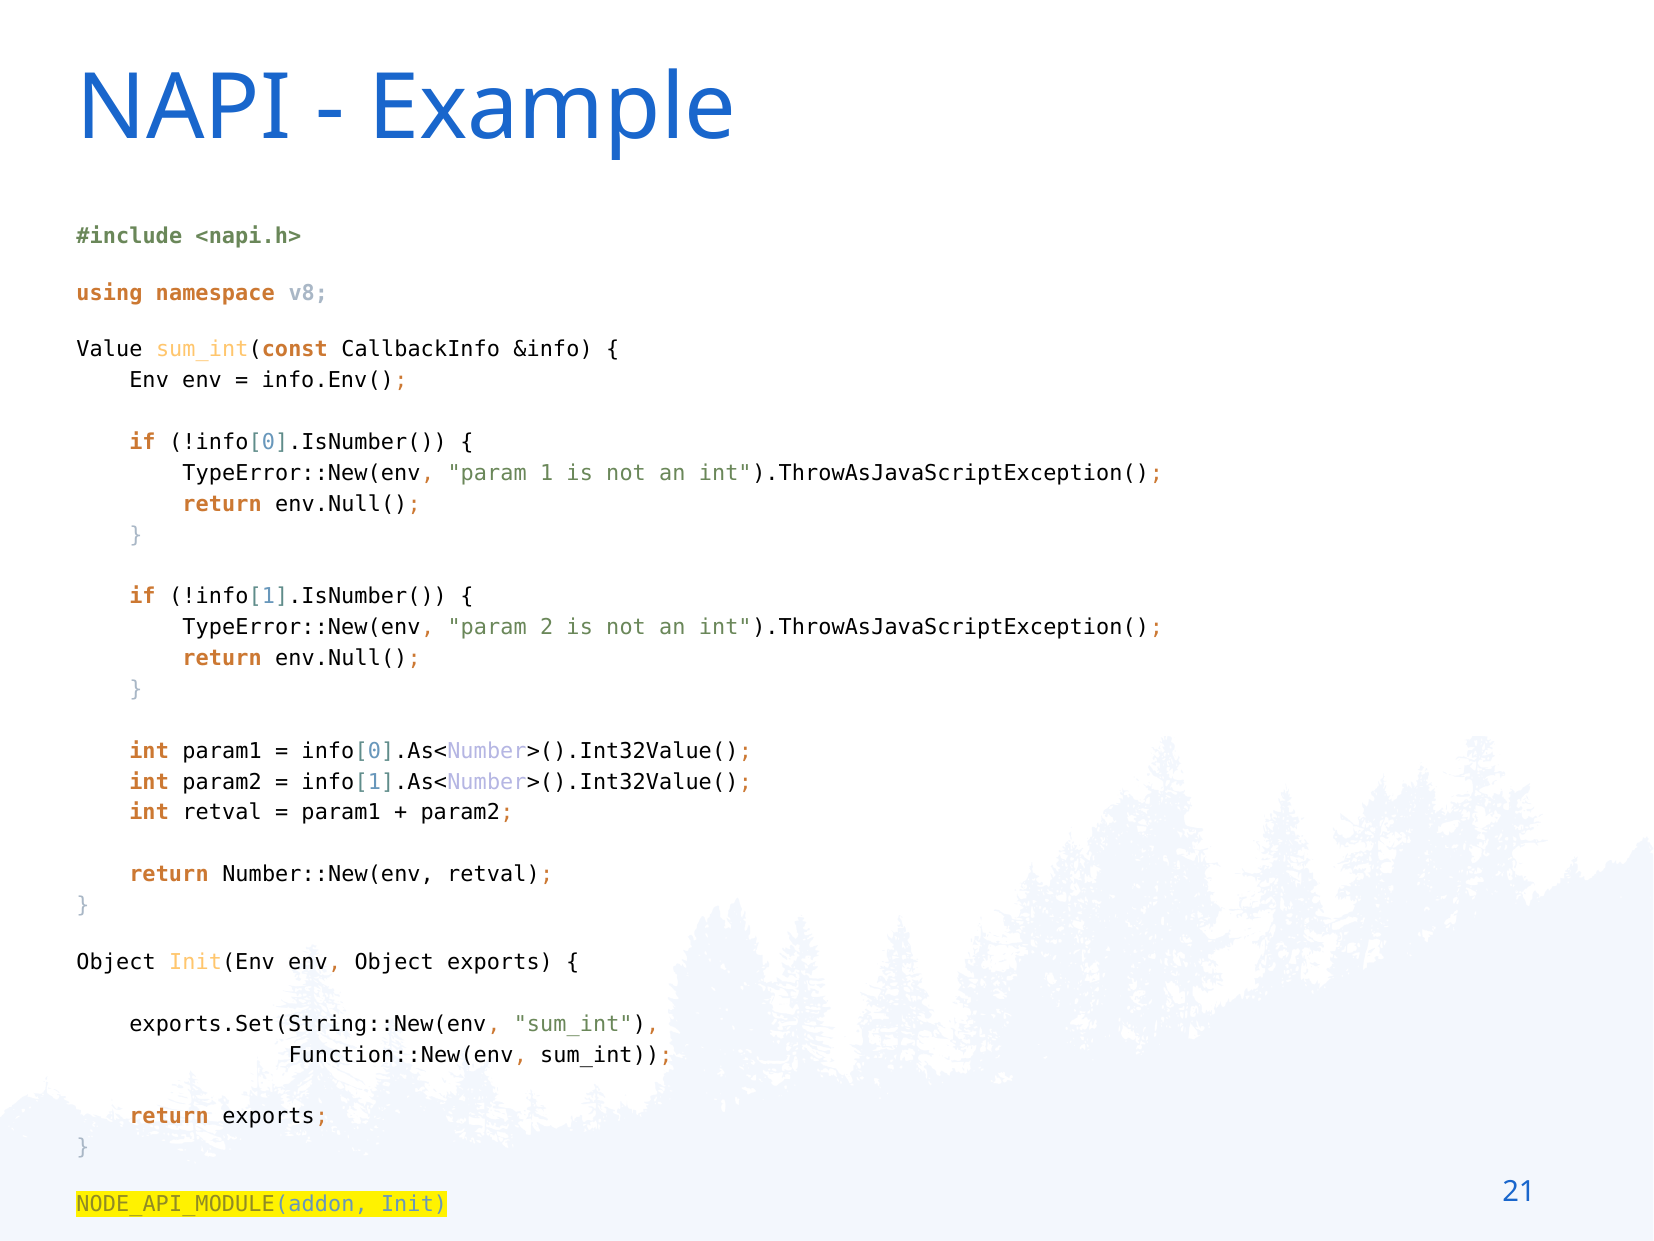

# NAPI - Example
#include <napi.h>
using namespace v8;
Value sum_int(const CallbackInfo &info) {
 Env env = info.Env();
 if (!info[0].IsNumber()) {
 TypeError::New(env, "param 1 is not an int").ThrowAsJavaScriptException();
 return env.Null();
 }
 if (!info[1].IsNumber()) {
 TypeError::New(env, "param 2 is not an int").ThrowAsJavaScriptException();
 return env.Null();
 }
 int param1 = info[0].As<Number>().Int32Value();
 int param2 = info[1].As<Number>().Int32Value();
 int retval = param1 + param2;
 return Number::New(env, retval);
}
Object Init(Env env, Object exports) {
 exports.Set(String::New(env, "sum_int"),
 Function::New(env, sum_int));
 return exports;
}
NODE_API_MODULE(addon, Init)
21